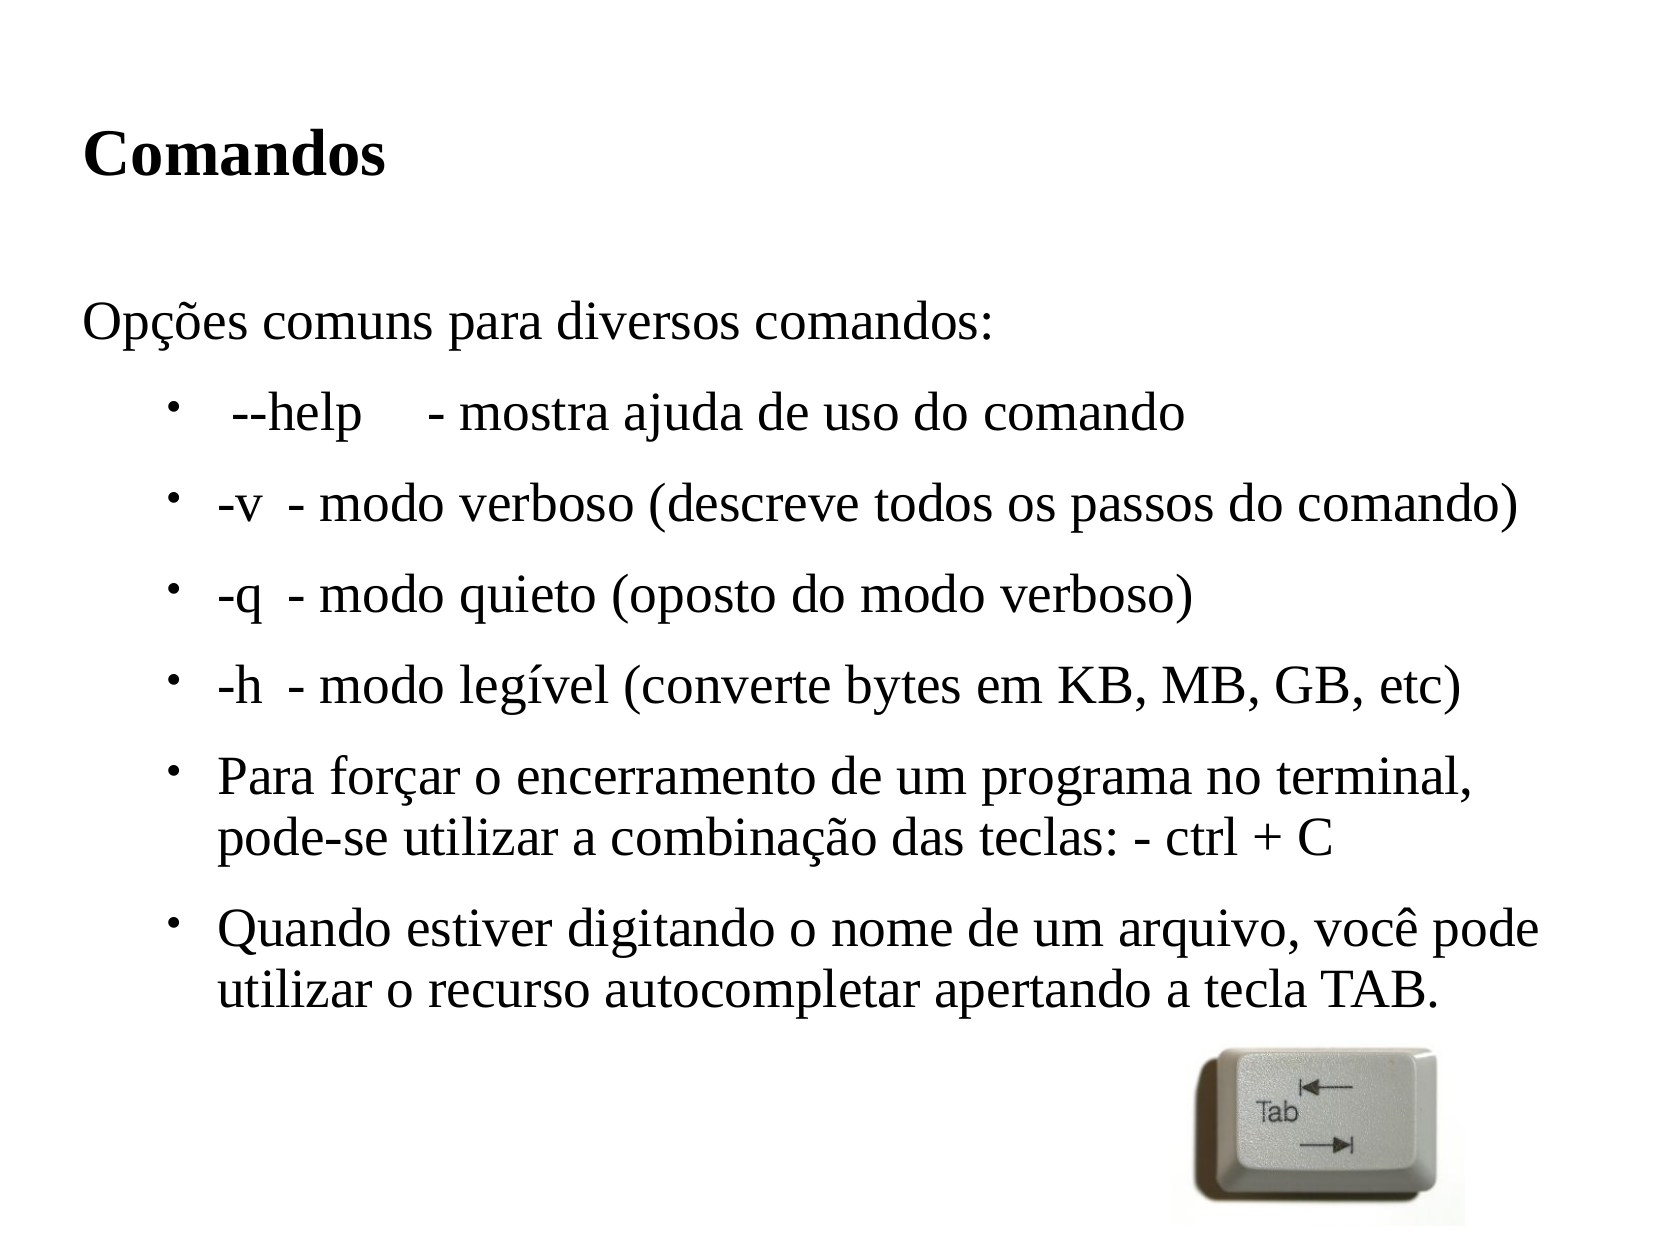

# Comandos
Opções comuns para diversos comandos:
 --help 	- mostra ajuda de uso do comando
-v 			- modo verboso (descreve todos os passos do comando)
-q 			- modo quieto (oposto do modo verboso)
-h 		- modo legível (converte bytes em KB, MB, GB, etc)
Para forçar o encerramento de um programa no terminal, pode-se utilizar a combinação das teclas: - ctrl + C
Quando estiver digitando o nome de um arquivo, você pode utilizar o recurso autocompletar apertando a tecla TAB.